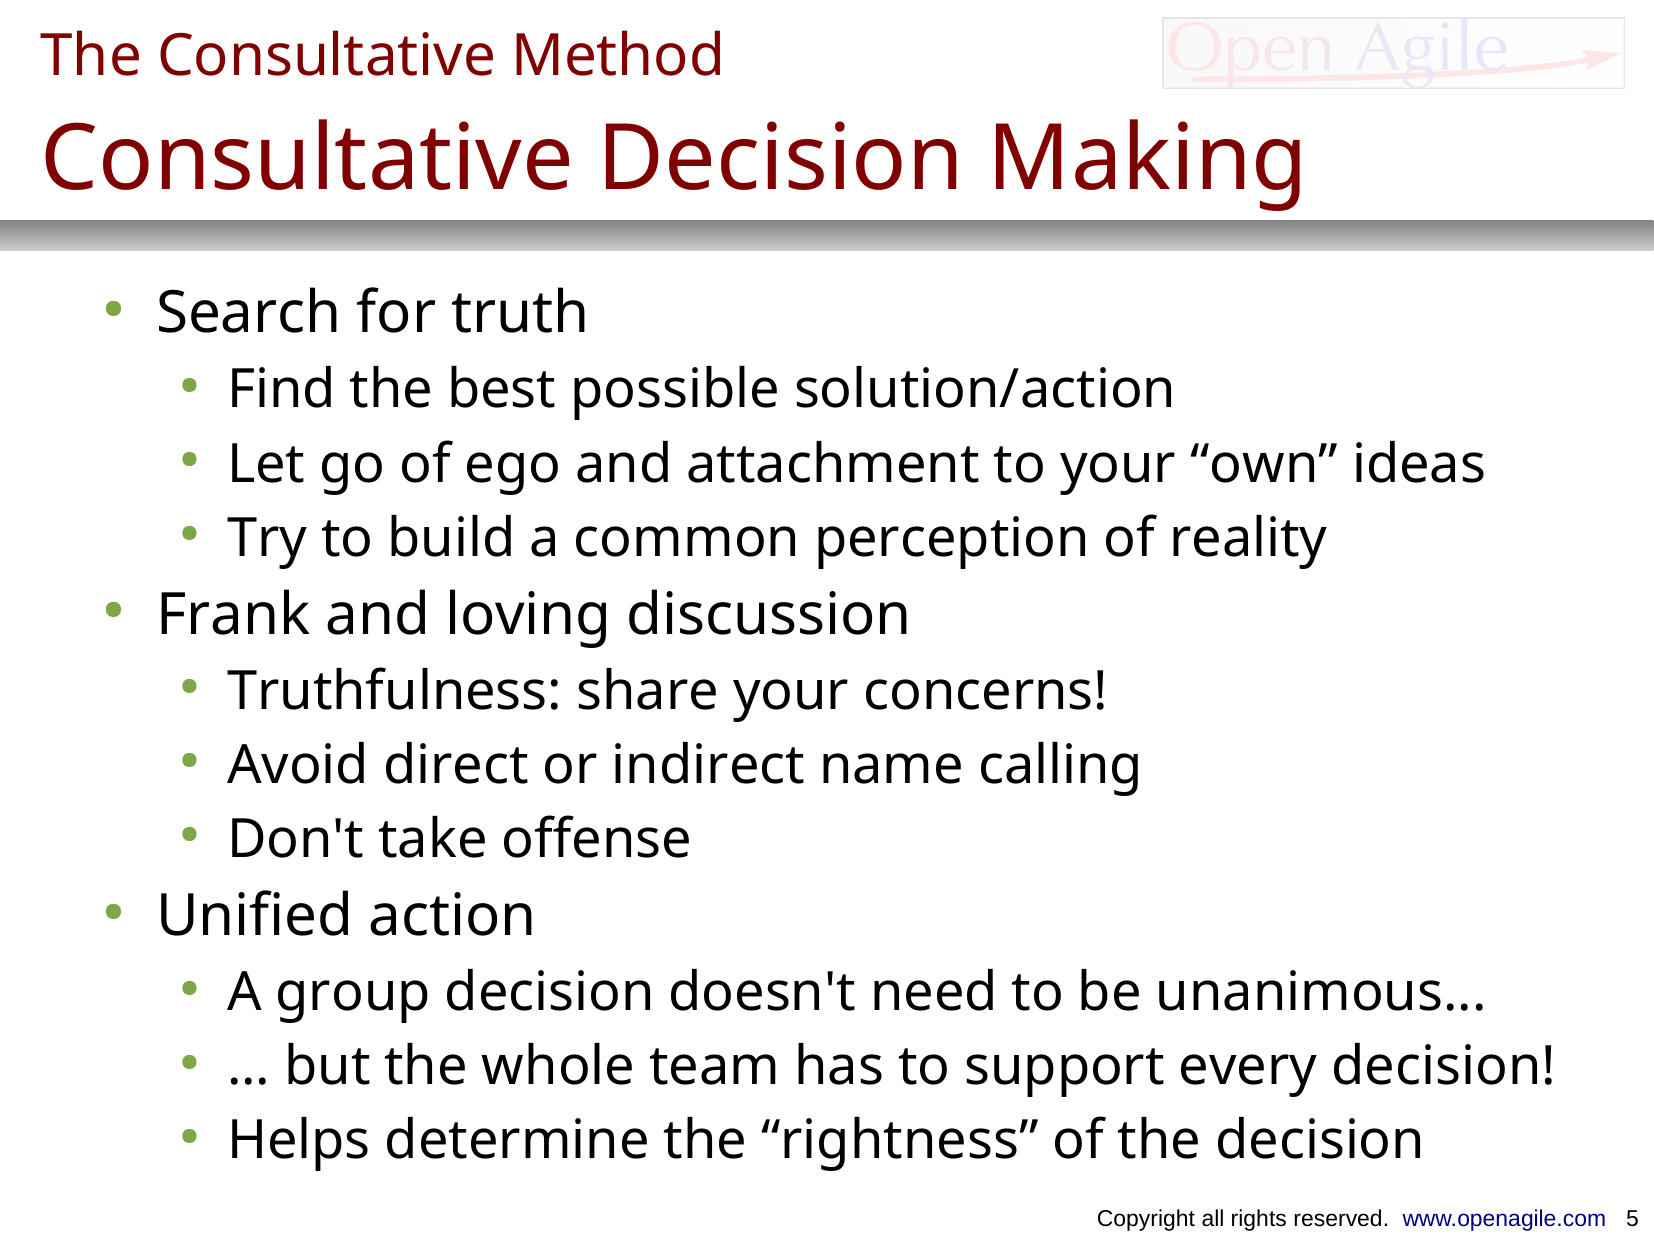

# The Consultative Method Consultative Decision Making
Search for truth
Find the best possible solution/action
Let go of ego and attachment to your “own” ideas
Try to build a common perception of reality
Frank and loving discussion
Truthfulness: share your concerns!
Avoid direct or indirect name calling
Don't take offense
Unified action
A group decision doesn't need to be unanimous...
... but the whole team has to support every decision!
Helps determine the “rightness” of the decision
Unity is a precondition to getting assistance!